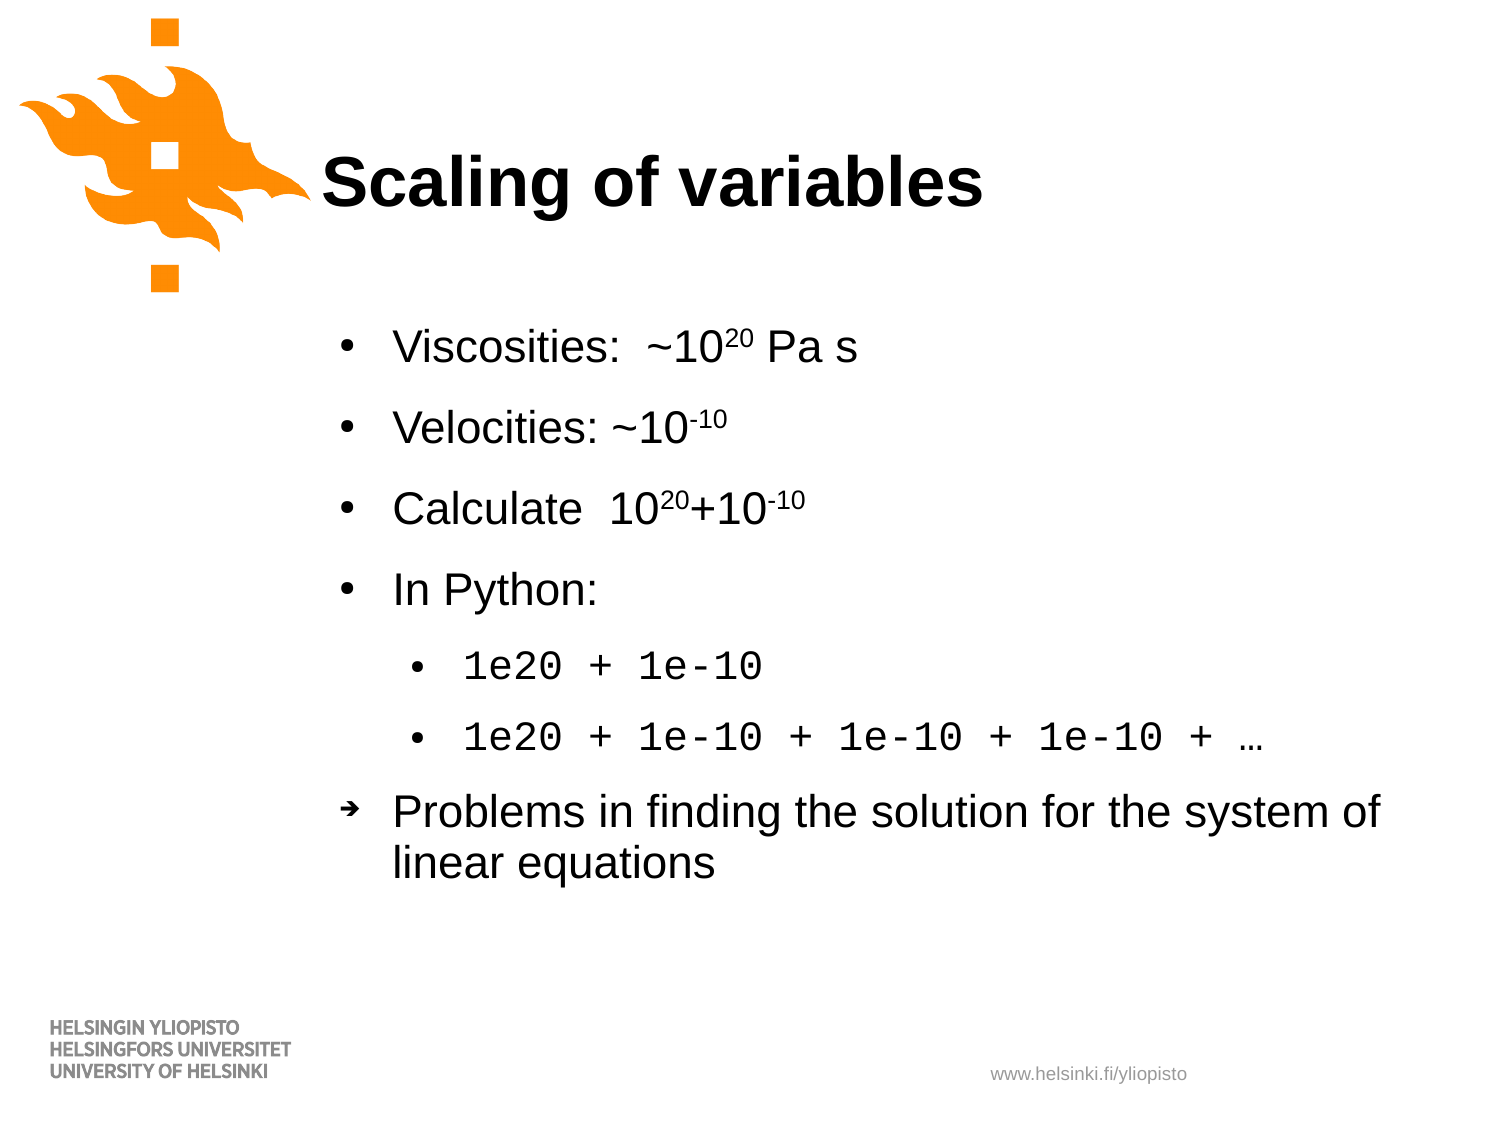

# Scaling of variables
Viscosities: ~1020 Pa s
Velocities: ~10-10
Calculate 1020+10-10
In Python:
1e20 + 1e-10
1e20 + 1e-10 + 1e-10 + 1e-10 + …
Problems in finding the solution for the system of linear equations